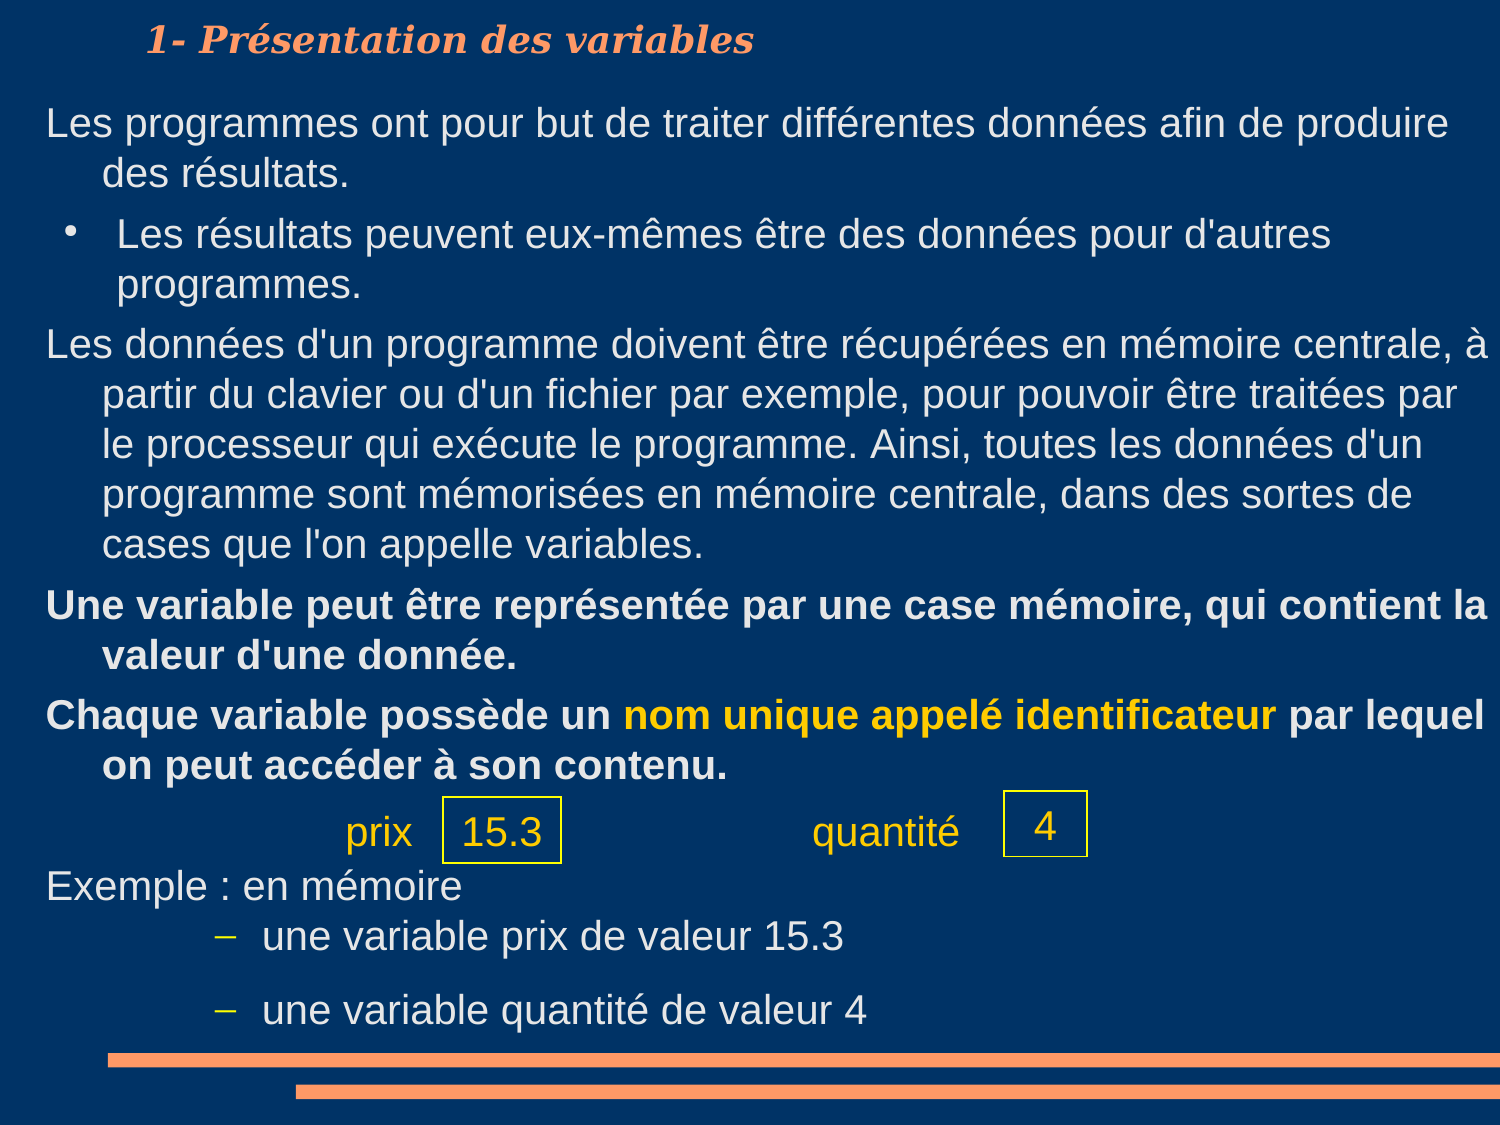

# 1- Présentation des variables
Les programmes ont pour but de traiter différentes données afin de produire des résultats.
Les résultats peuvent eux-mêmes être des données pour d'autres programmes.
Les données d'un programme doivent être récupérées en mémoire centrale, à partir du clavier ou d'un fichier par exemple, pour pouvoir être traitées par le processeur qui exécute le programme. Ainsi, toutes les données d'un programme sont mémorisées en mémoire centrale, dans des sortes de cases que l'on appelle variables.
Une variable peut être représentée par une case mémoire, qui contient la valeur d'une donnée.
Chaque variable possède un nom unique appelé identificateur par lequel on peut accéder à son contenu.
Exemple : en mémoire
une variable prix de valeur 15.3
une variable quantité de valeur 4
4
prix
15.3
quantité